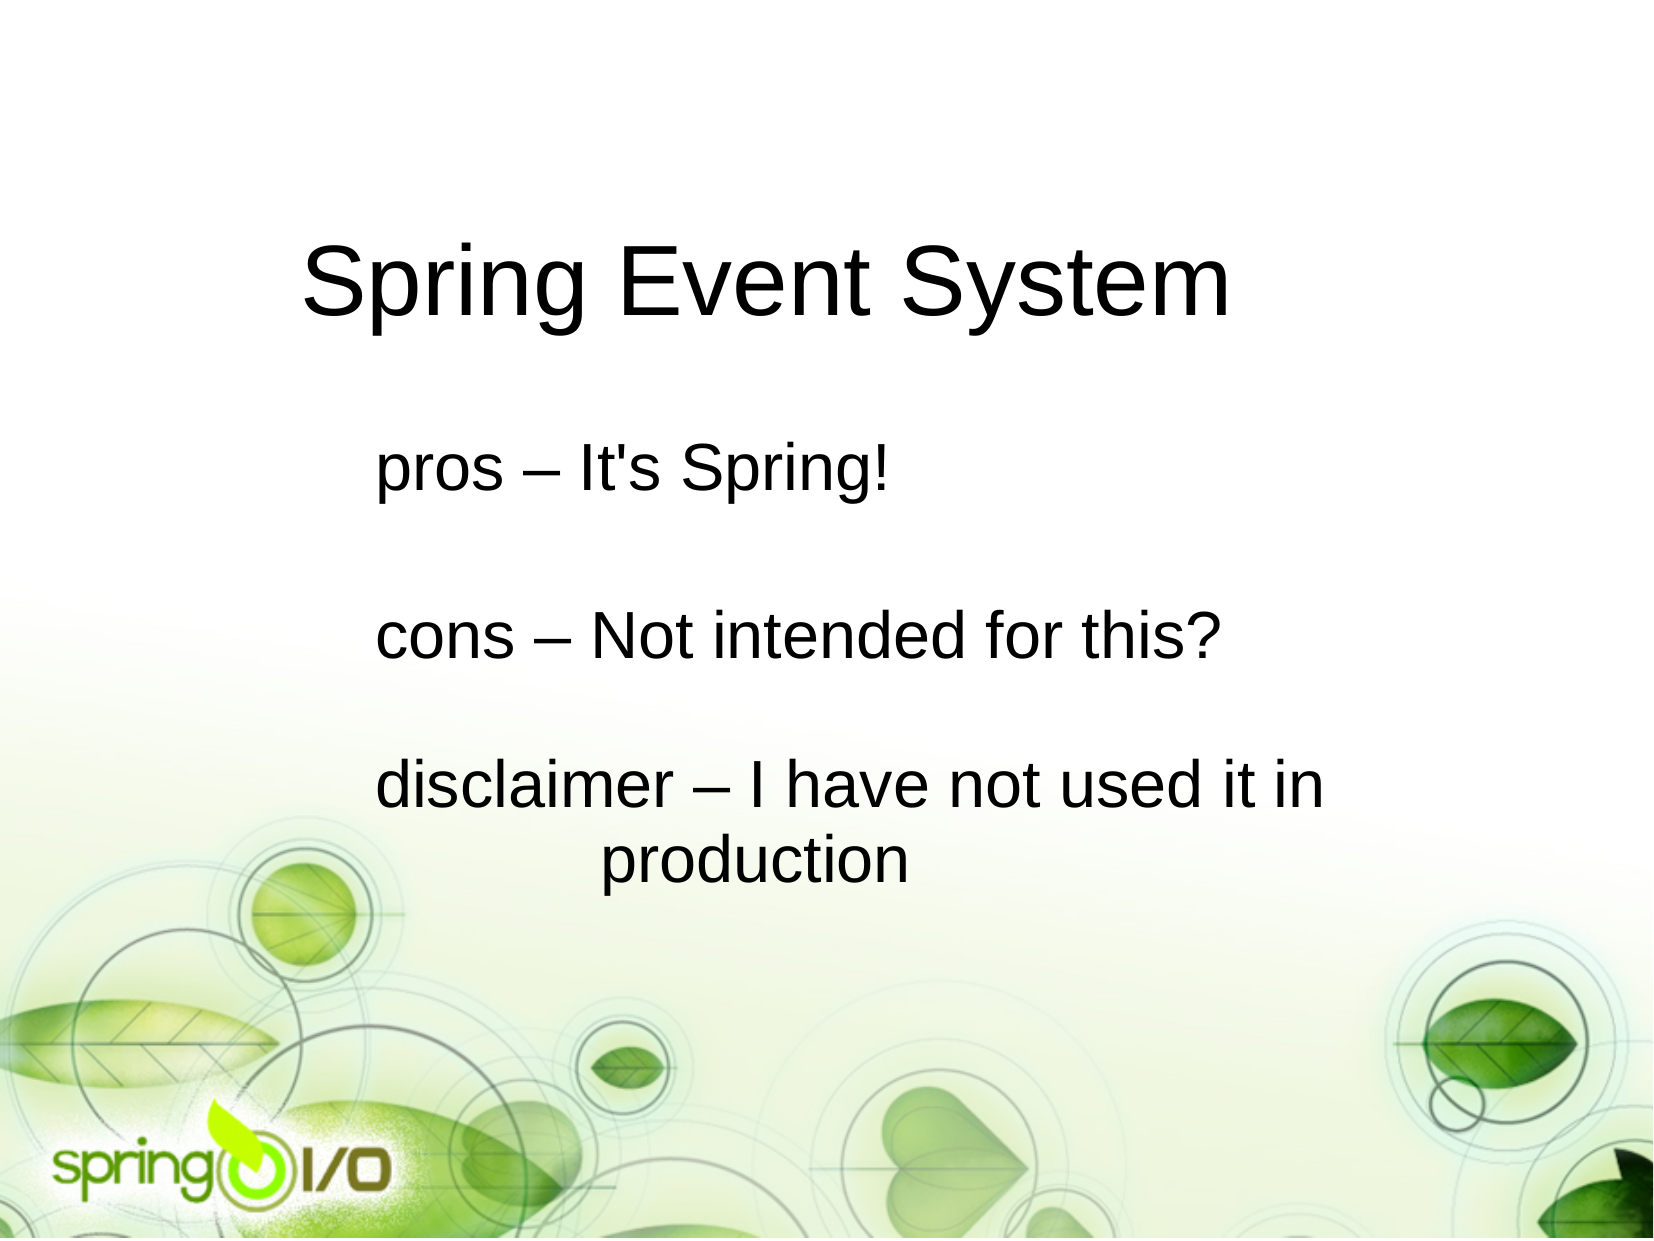

Spring Event System
	pros – It's Spring!
	cons – Not intended for this?
	disclaimer – I have not used it in
				production